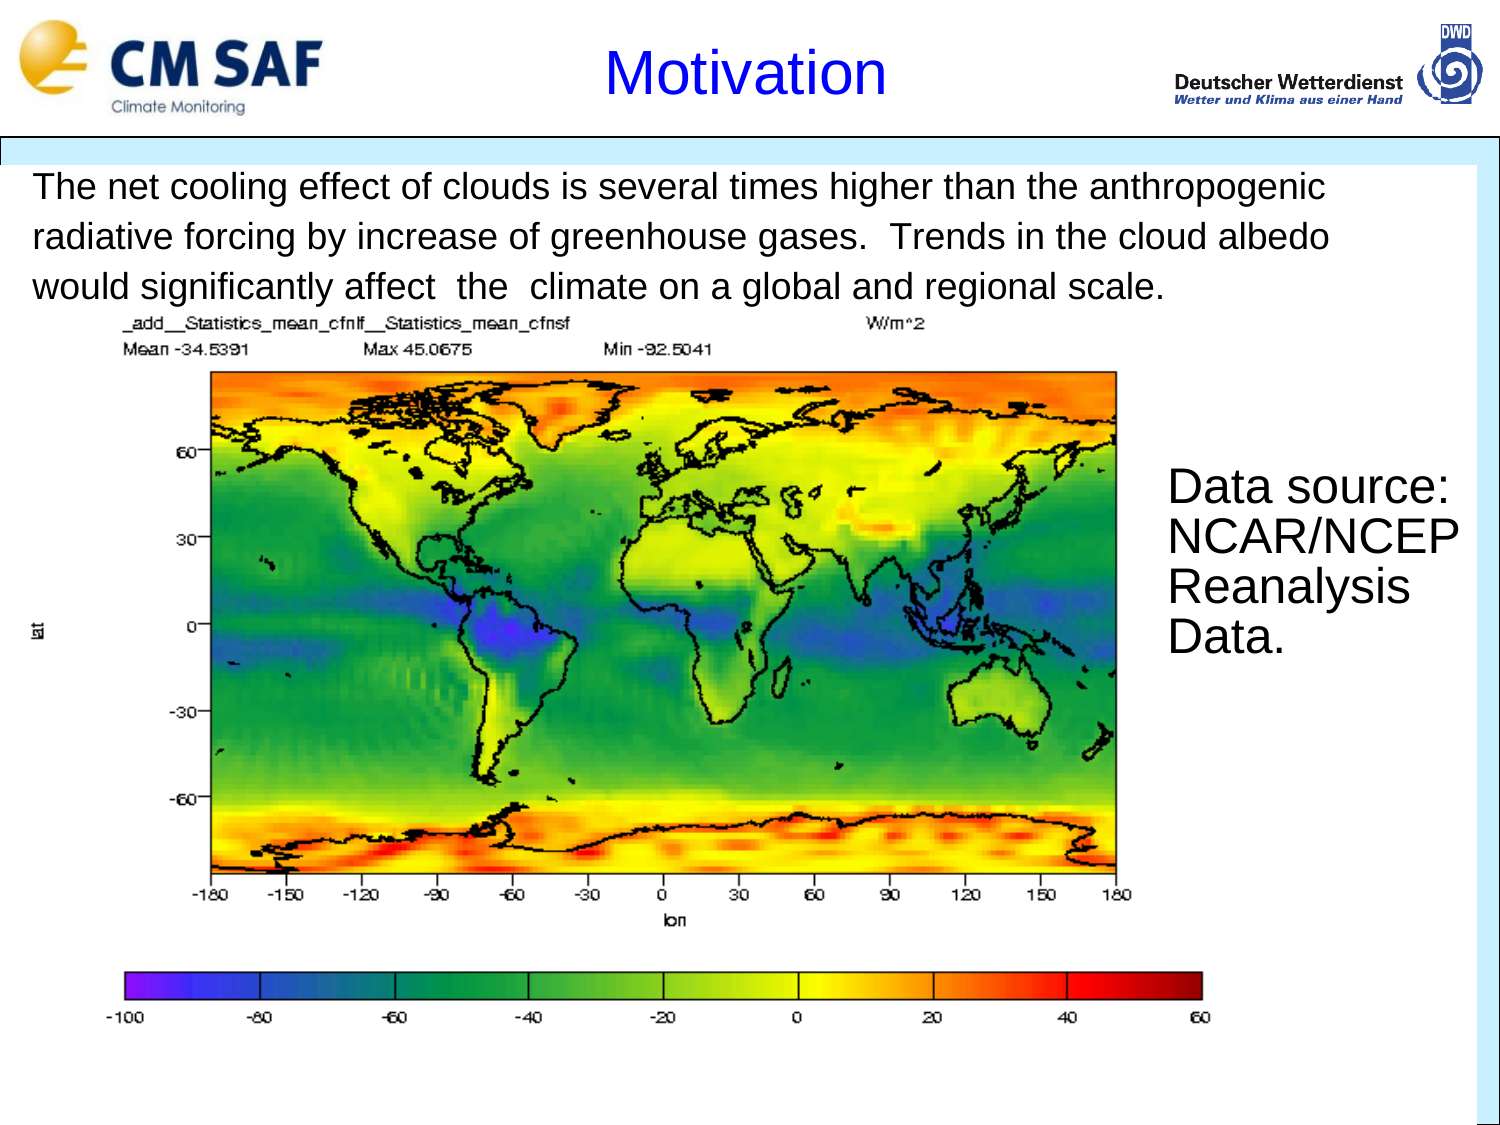

Motivation
The net cooling effect of clouds is several times higher than the anthropogenic
radiative forcing by increase of greenhouse gases. Trends in the cloud albedo
would significantly affect the climate on a global and regional scale.
Data source:
NCAR/NCEP
Reanalysis
Data.